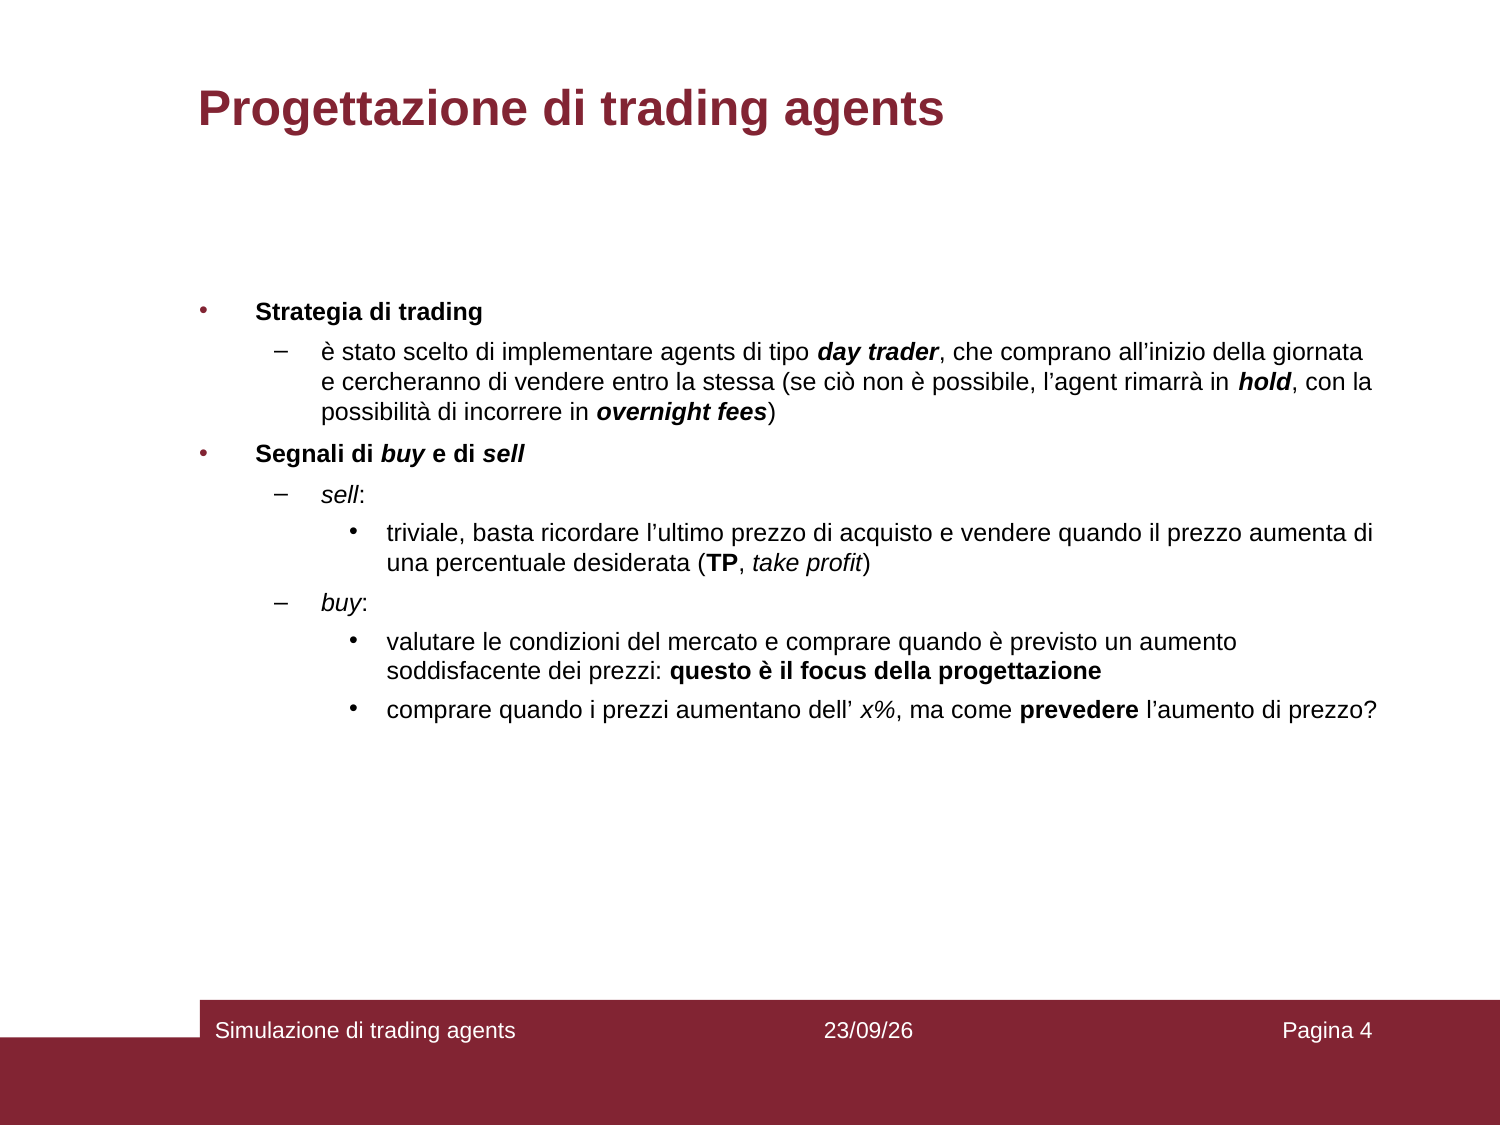

# Progettazione di trading agents
Strategia di trading
è stato scelto di implementare agents di tipo day trader, che comprano all’inizio della giornata e cercheranno di vendere entro la stessa (se ciò non è possibile, l’agent rimarrà in hold, con la possibilità di incorrere in overnight fees)
Segnali di buy e di sell
sell:
triviale, basta ricordare l’ultimo prezzo di acquisto e vendere quando il prezzo aumenta di una percentuale desiderata (TP, take profit)
buy:
valutare le condizioni del mercato e comprare quando è previsto un aumento soddisfacente dei prezzi: questo è il focus della progettazione
comprare quando i prezzi aumentano dell’ x%, ma come prevedere l’aumento di prezzo?
Simulazione di trading agents
4